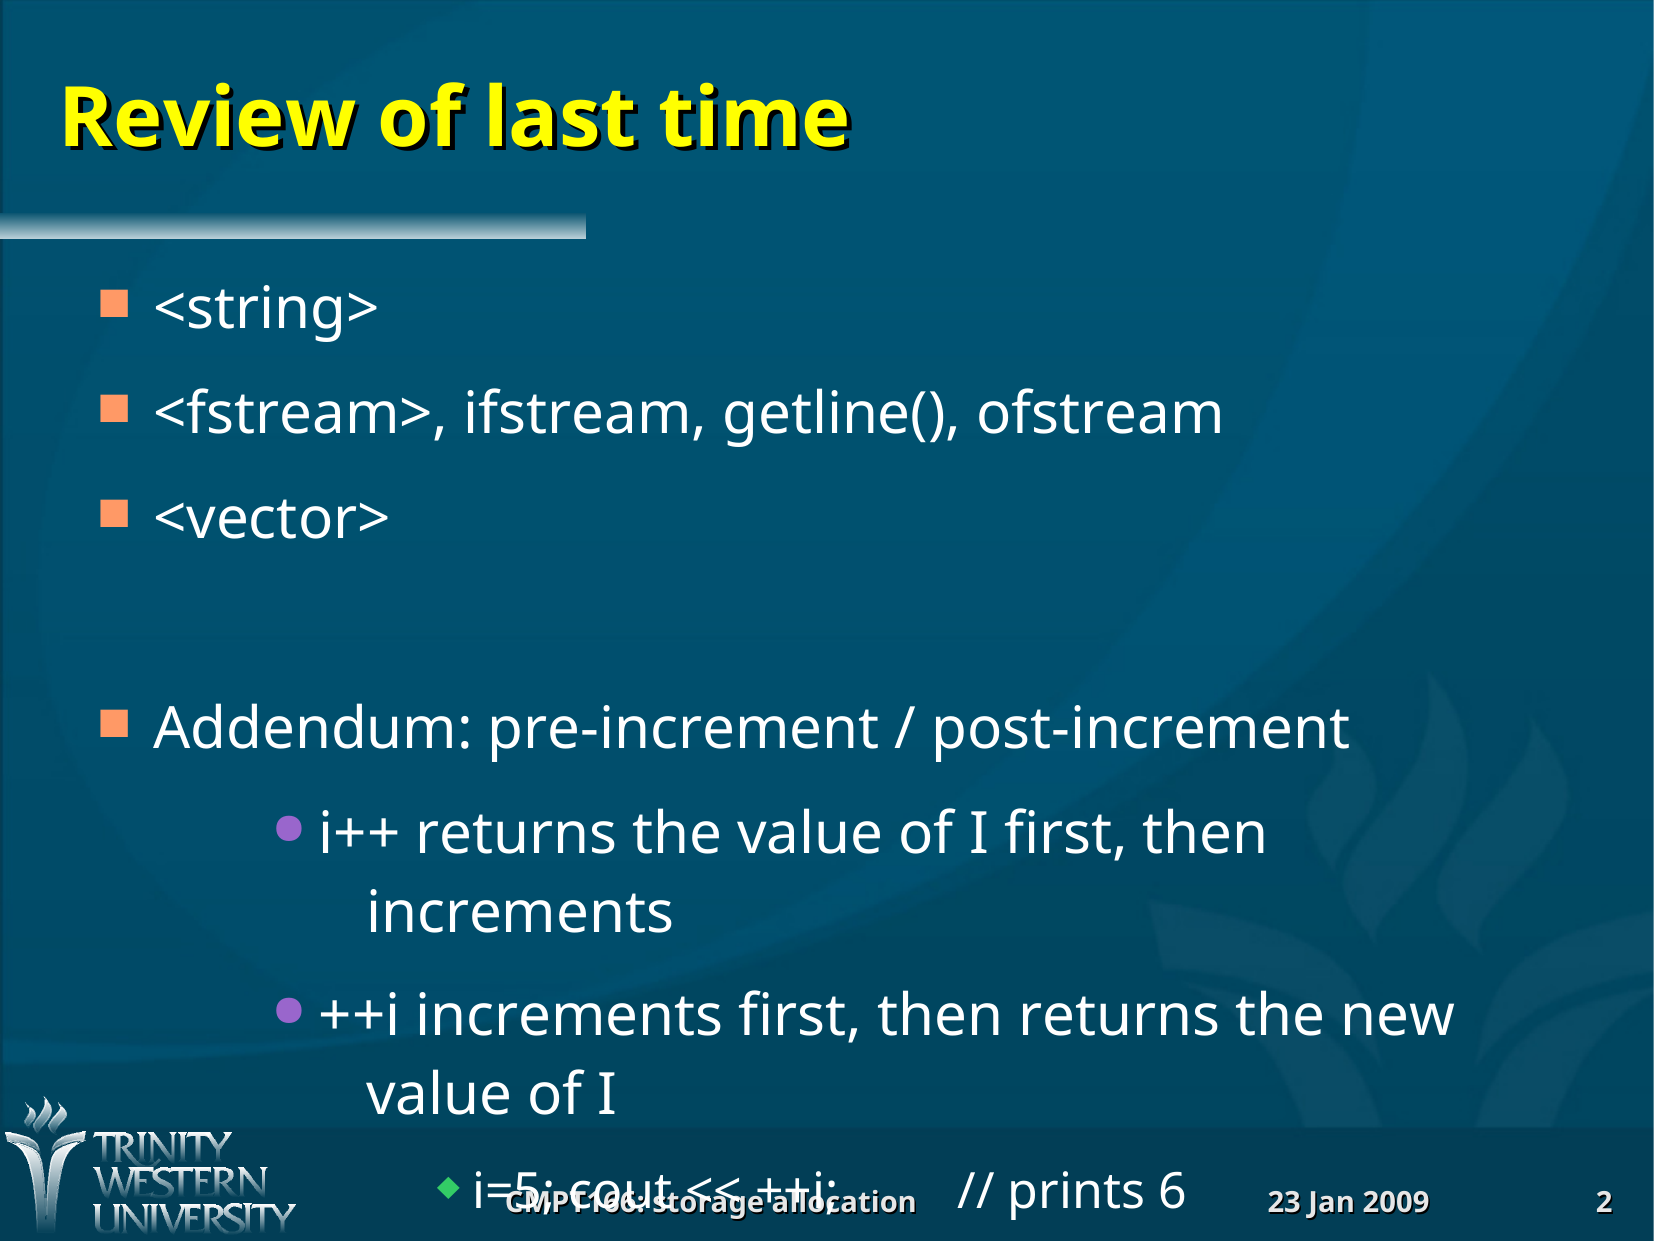

# Review of last time
<string>
<fstream>, ifstream, getline(), ofstream
<vector>
Addendum: pre-increment / post-increment
i++ returns the value of I first, then increments
++i increments first, then returns the new value of I
i=5; cout << ++i;		// prints 6
CMPT166: storage allocation
23 Jan 2009
2